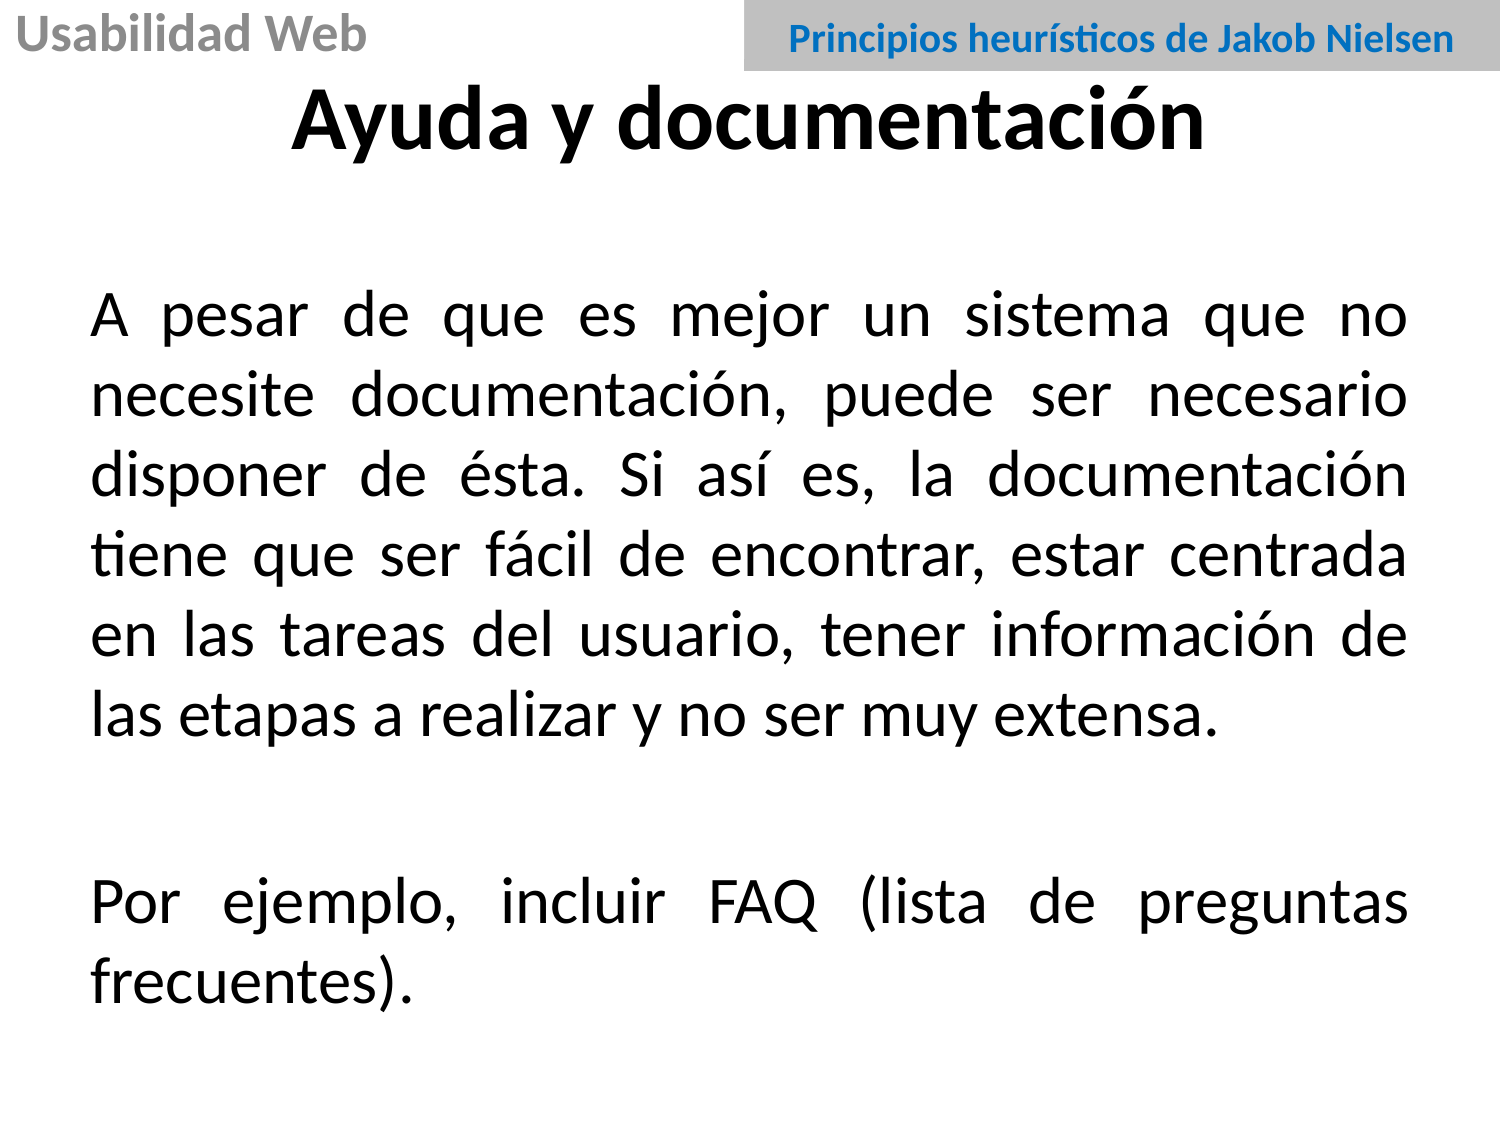

Usabilidad Web
Principios heurísticos de Jakob Nielsen
# Ayuda y documentación
A pesar de que es mejor un sistema que no necesite documentación, puede ser necesario disponer de ésta. Si así es, la documentación tiene que ser fácil de encontrar, estar centrada en las tareas del usuario, tener información de las etapas a realizar y no ser muy extensa.
Por ejemplo, incluir FAQ (lista de preguntas frecuentes).